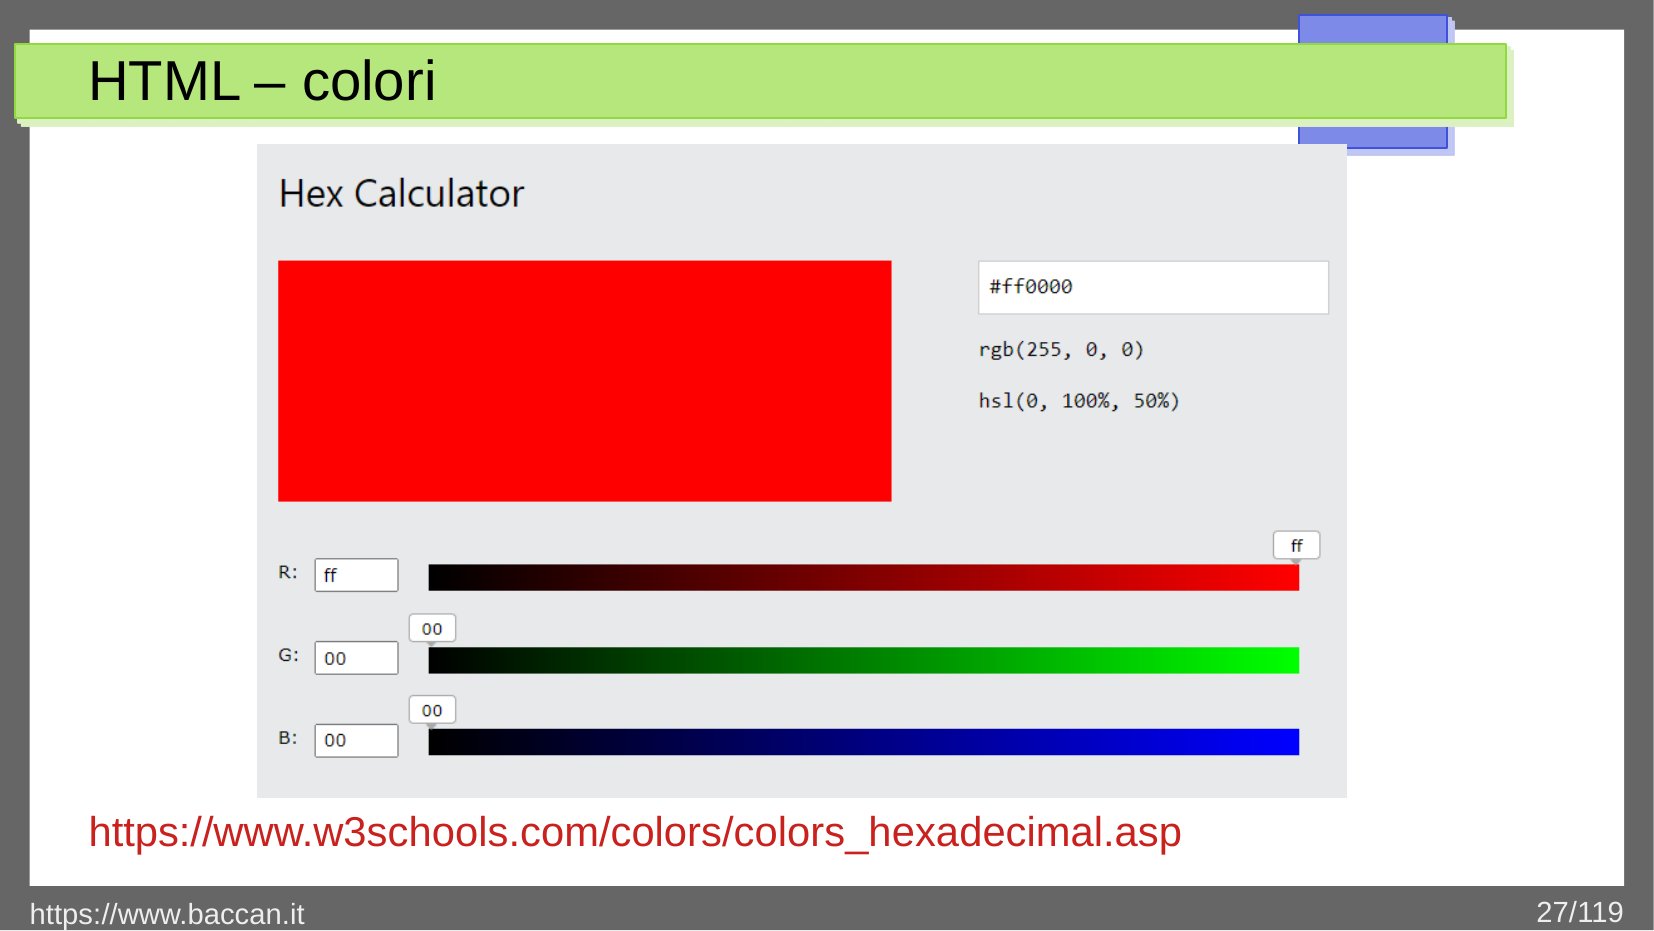

# HTML – colori
https://www.w3schools.com/colors/colors_hexadecimal.asp
27
https://www.baccan.it